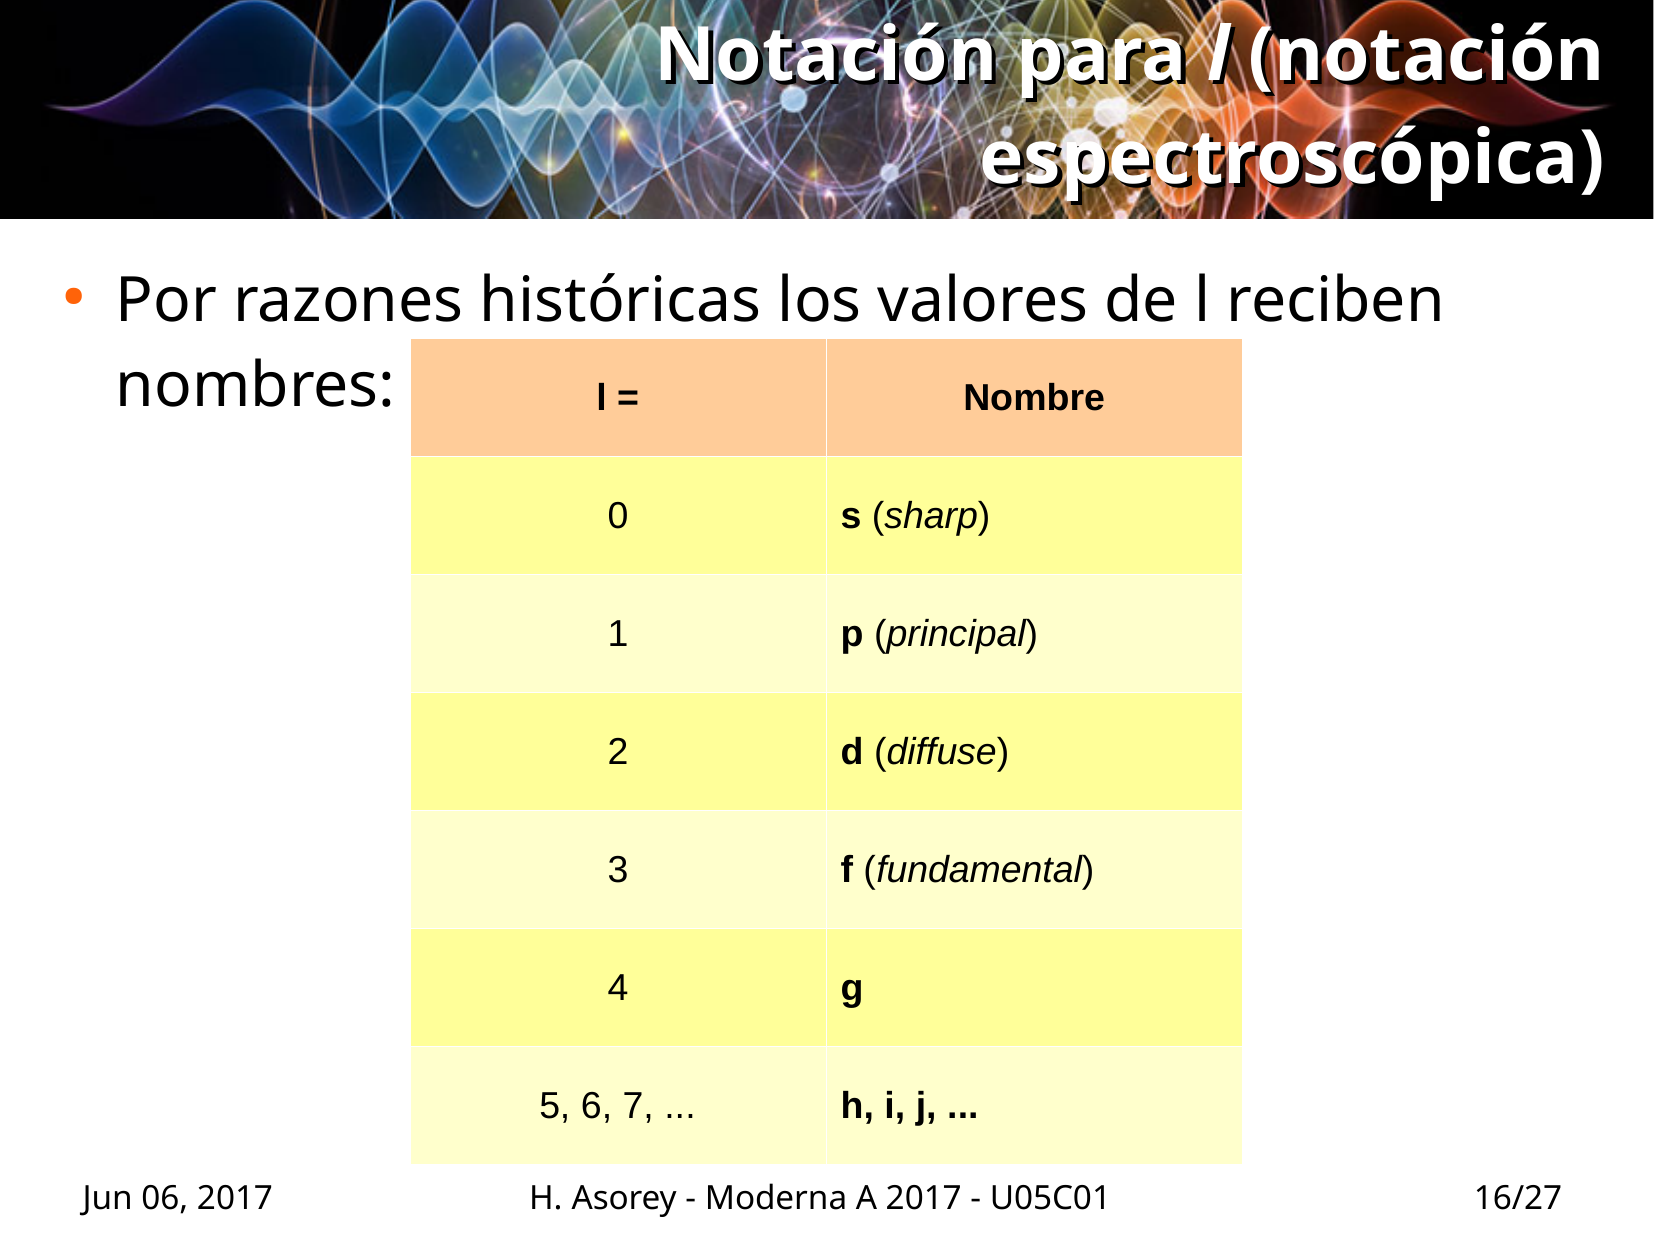

# Notación para l (notación espectroscópica)
Por razones históricas los valores de l reciben nombres:
| l = | Nombre |
| --- | --- |
| 0 | s (sharp) |
| 1 | p (principal) |
| 2 | d (diffuse) |
| 3 | f (fundamental) |
| 4 | g |
| 5, 6, 7, ... | h, i, j, ... |
Jun 06, 2017
H. Asorey - Moderna A 2017 - U05C01
16